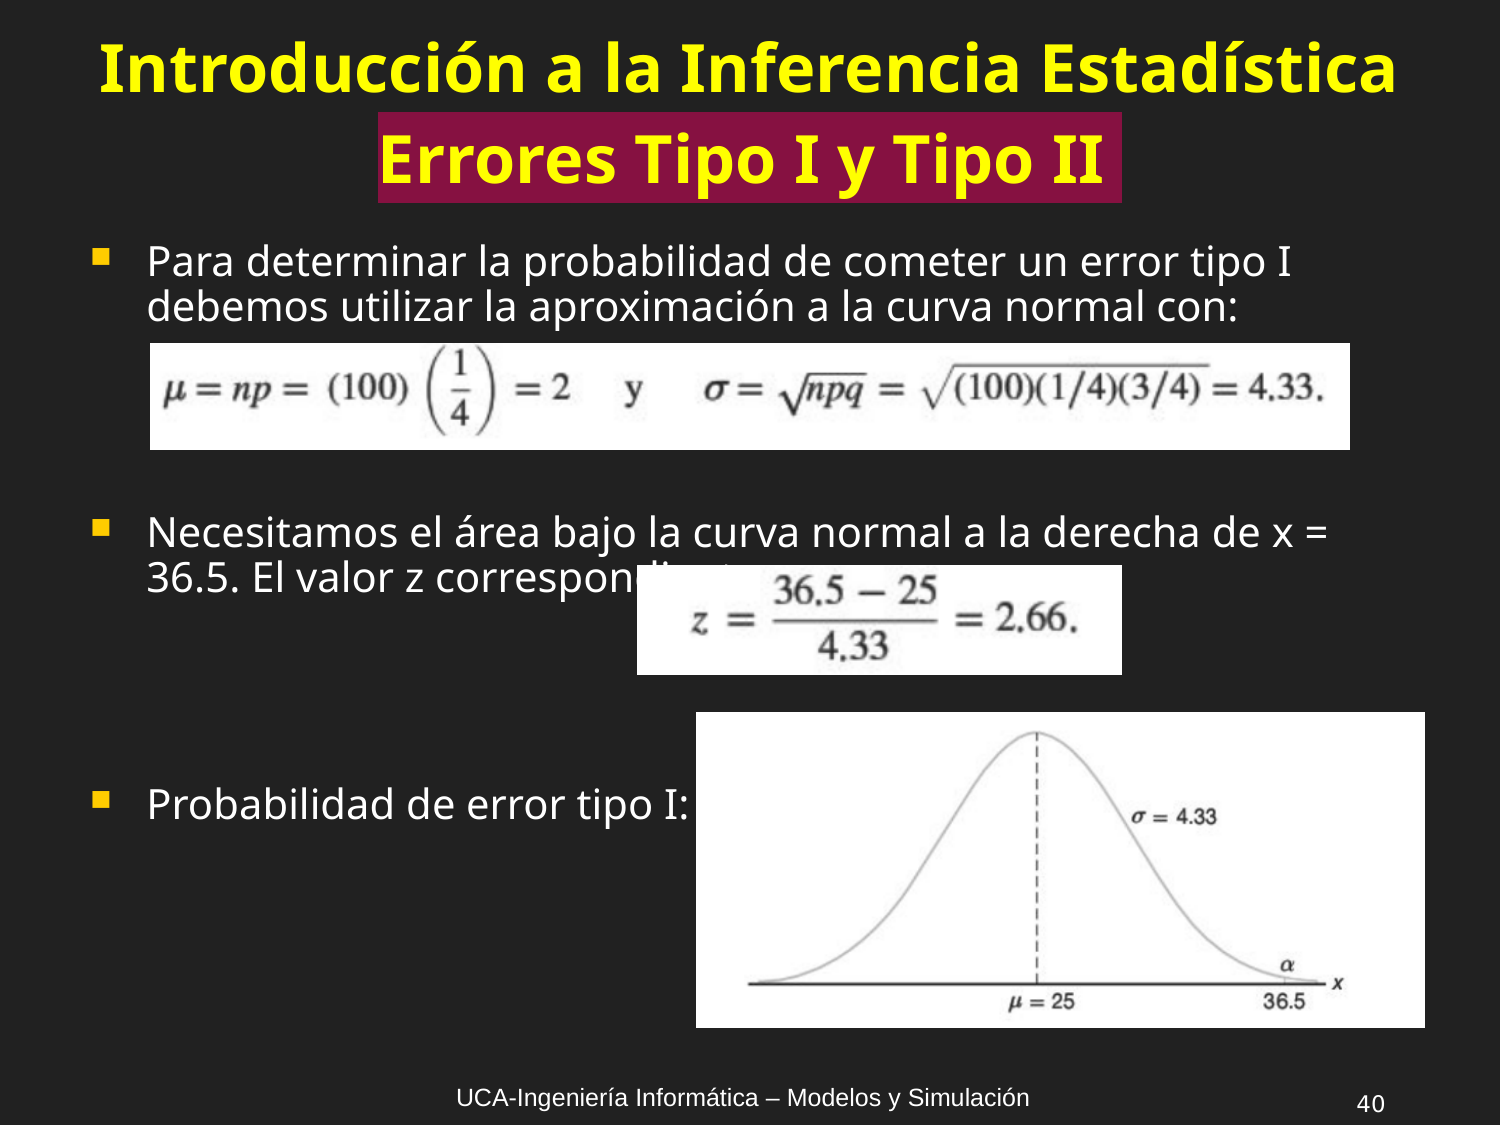

# Introducción a la Inferencia Estadística Errores Tipo I y Tipo II
Para determinar la probabilidad de cometer un error tipo I debemos utilizar la aproximación a la curva normal con:
Necesitamos el área bajo la curva normal a la derecha de x = 36.5. El valor z correspondiente es
Probabilidad de error tipo I: